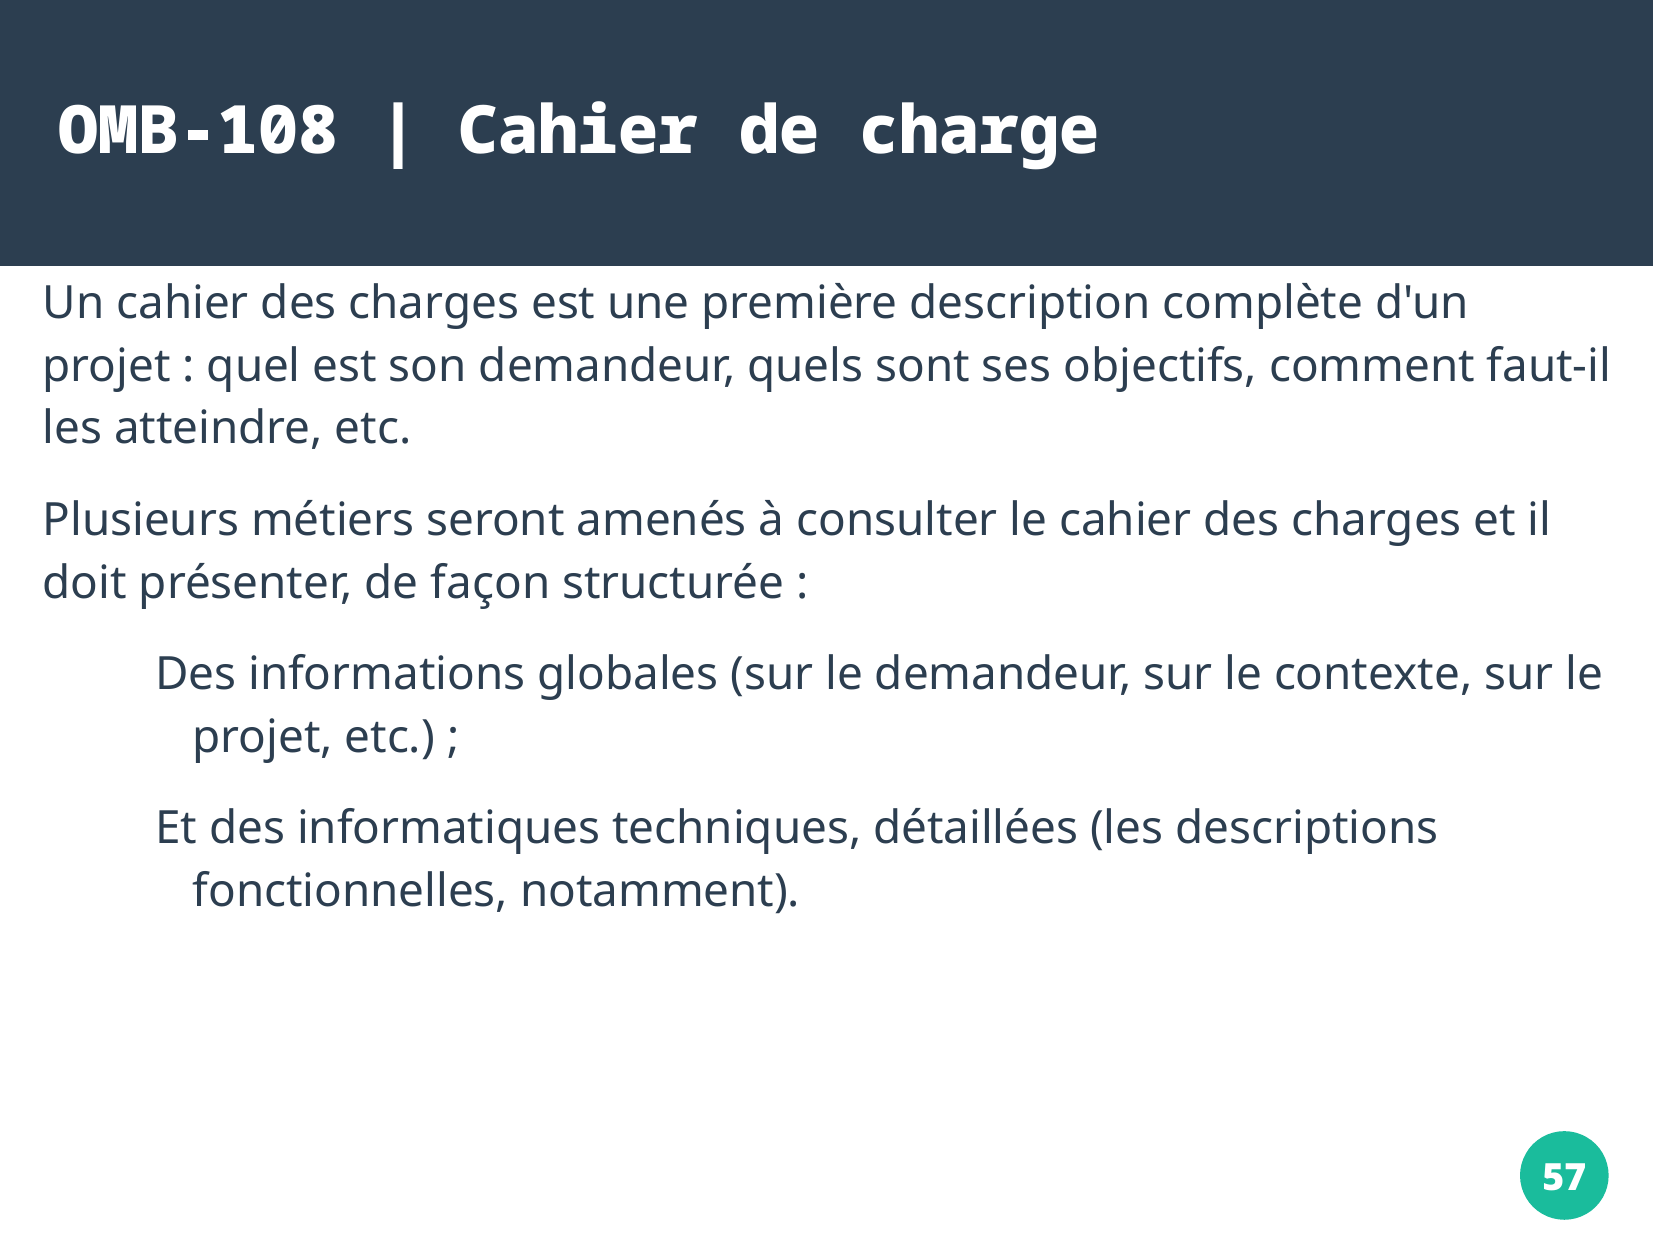

# OMB-108 | Cahier de charge
Un cahier des charges est une première description complète d'un projet : quel est son demandeur, quels sont ses objectifs, comment faut-il les atteindre, etc.
Plusieurs métiers seront amenés à consulter le cahier des charges et il doit présenter, de façon structurée :
Des informations globales (sur le demandeur, sur le contexte, sur le projet, etc.) ;
Et des informatiques techniques, détaillées (les descriptions fonctionnelles, notamment).
57